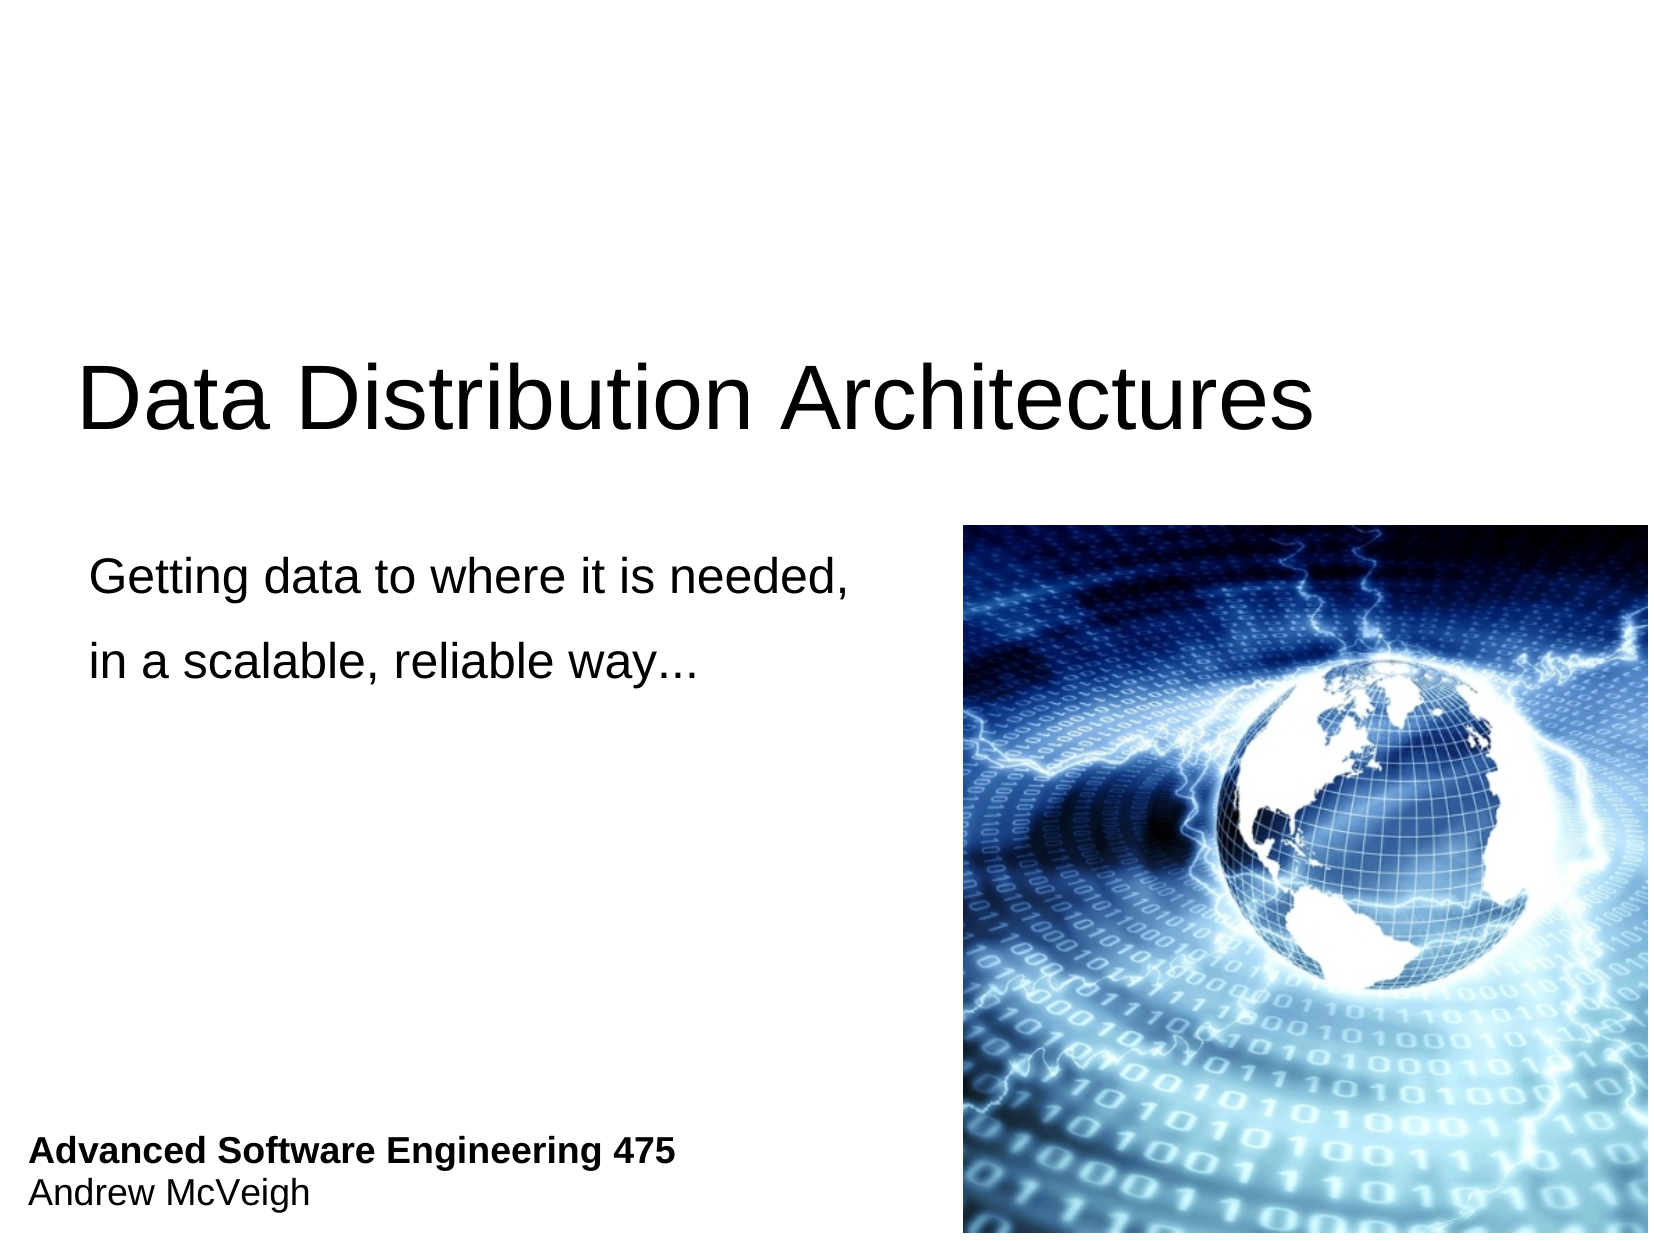

# Data Distribution Architectures
Getting data to where it is needed,
in a scalable, reliable way...
Advanced Software Engineering 475
Andrew McVeigh
1